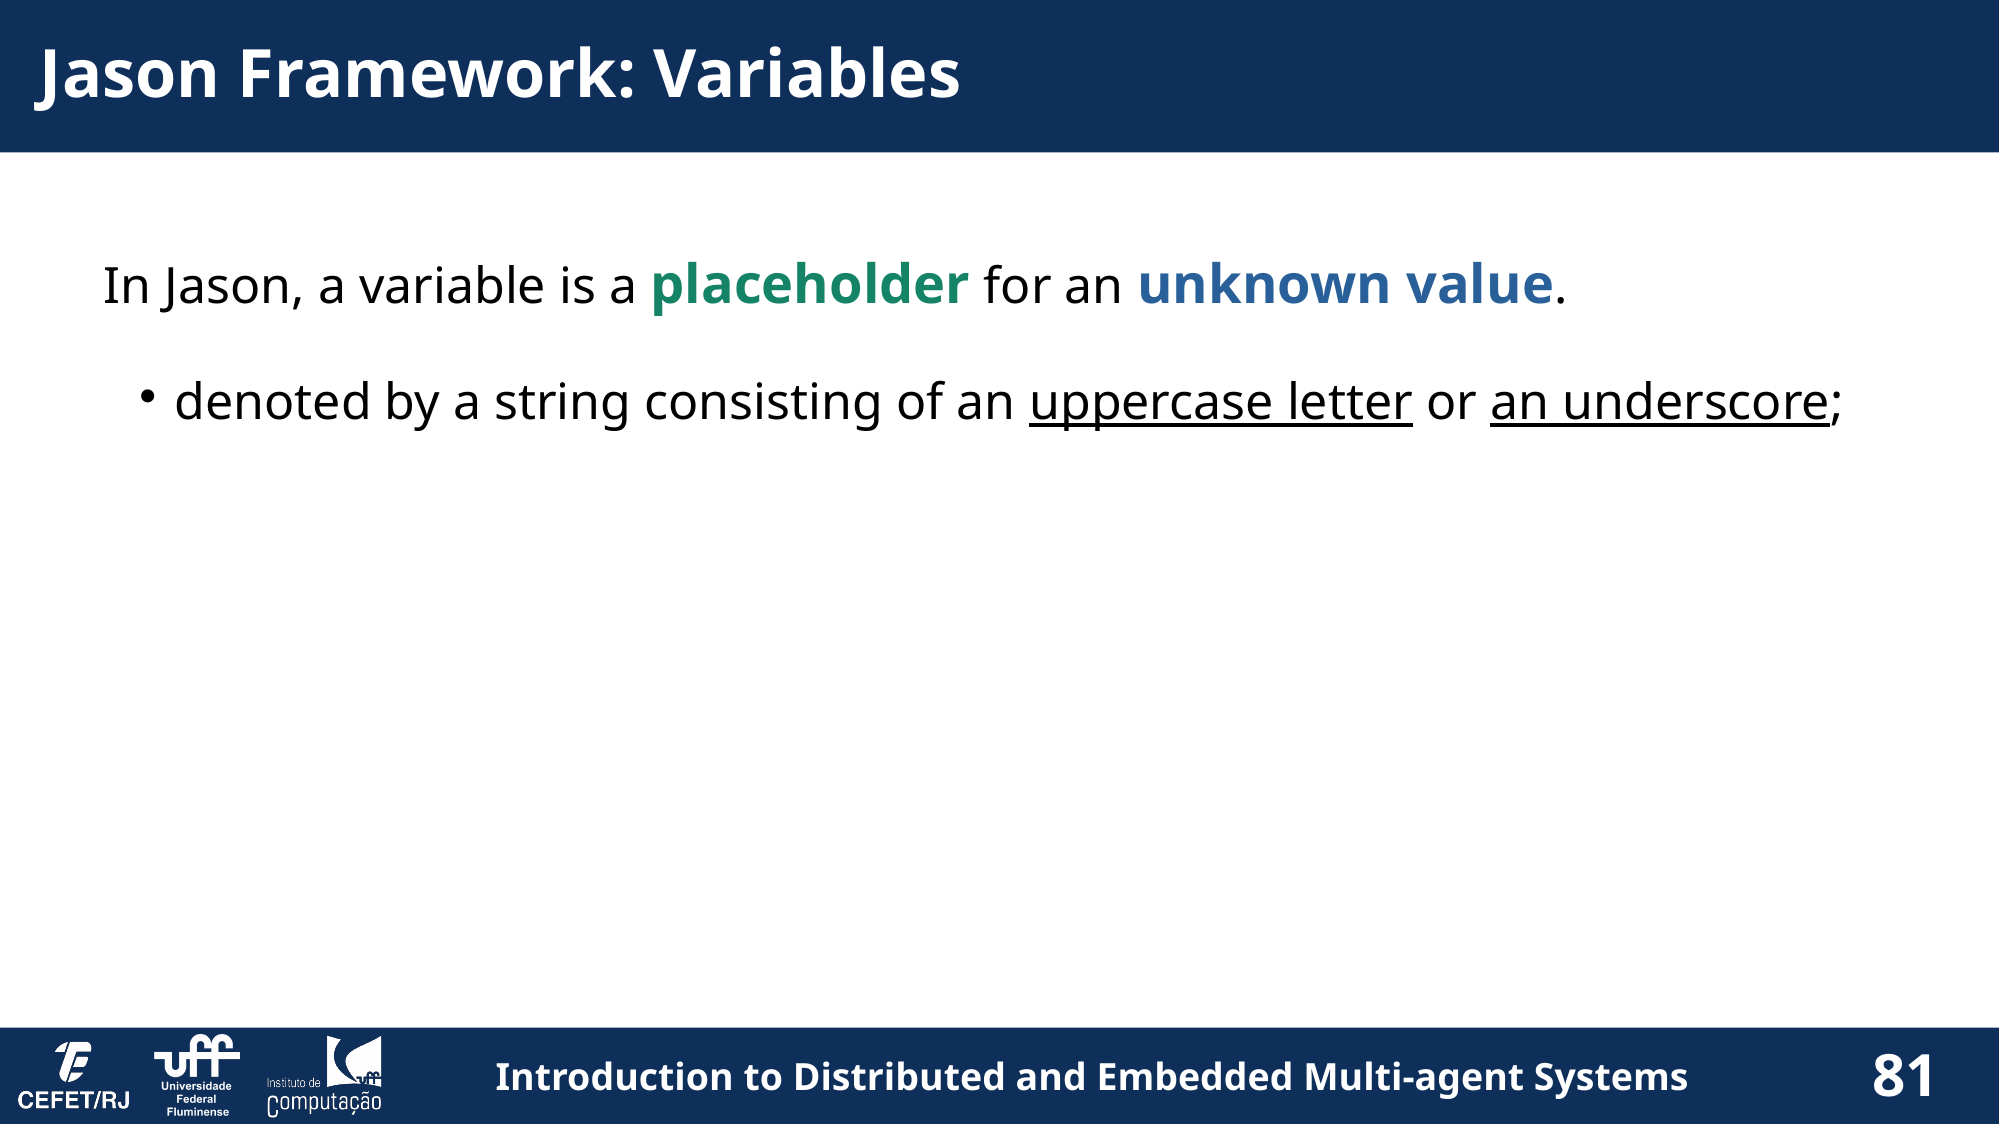

Jason Framework: Variables
In Jason, a variable is a placeholder for an unknown value.
denoted by a string consisting of an uppercase letter or an underscore;